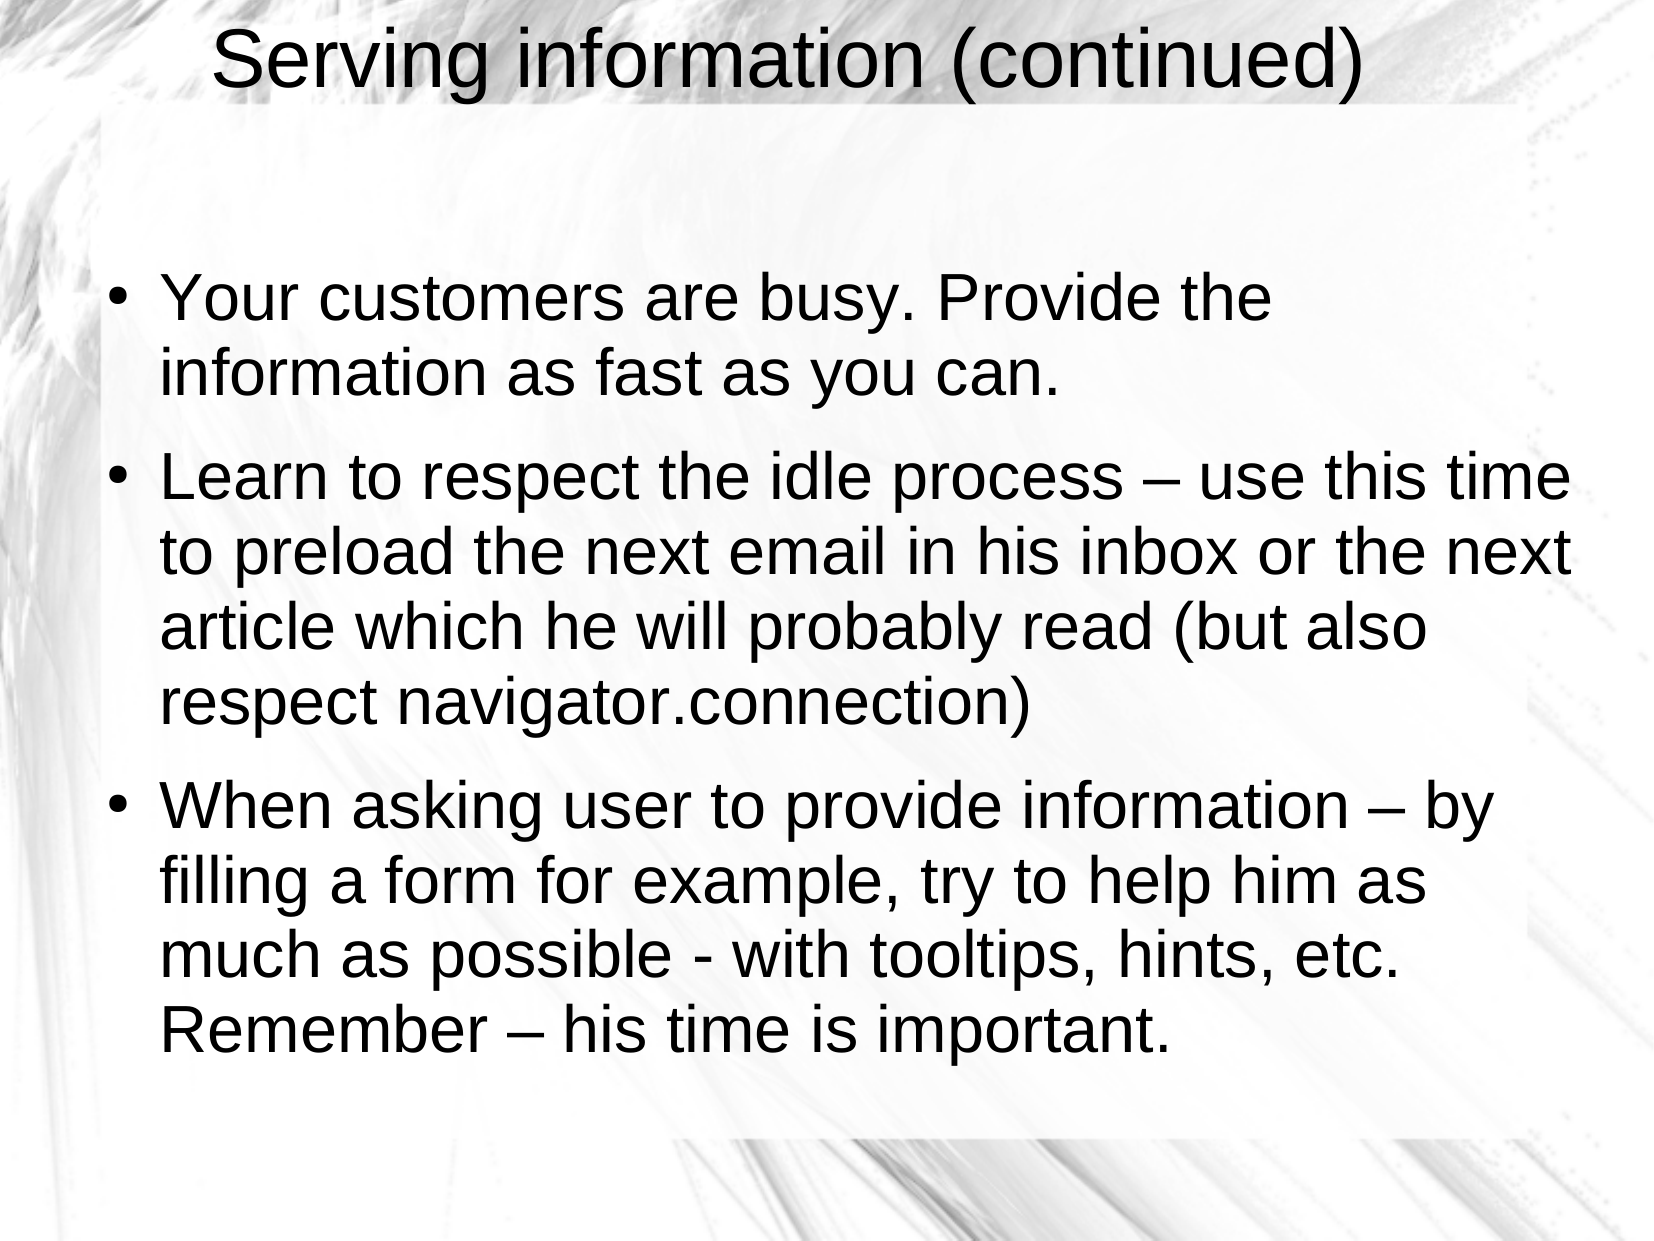

# Serving information (continued)
Your customers are busy. Provide the information as fast as you can.
Learn to respect the idle process – use this time to preload the next email in his inbox or the next article which he will probably read (but also respect navigator.connection)
When asking user to provide information – by filling a form for example, try to help him as much as possible - with tooltips, hints, etc. Remember – his time is important.